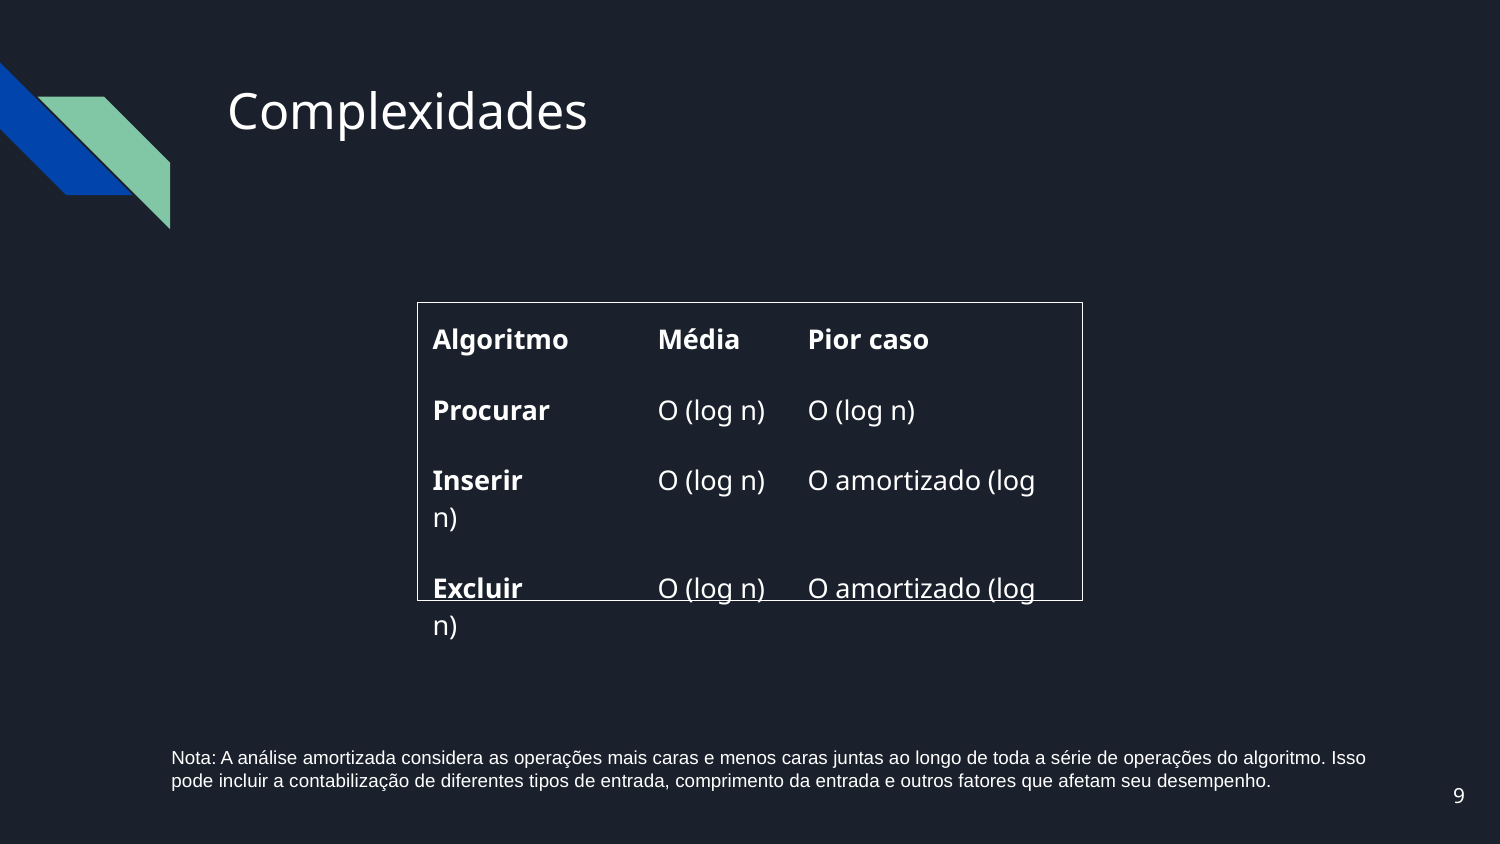

# Complexidades
Algoritmo 		Média 	Pior caso
Procurar 		O (log n) 	O (log n)
Inserir 		O (log n) 	O amortizado (log n)
Excluir 		O (log n) 	O amortizado (log n)
Nota: A análise amortizada considera as operações mais caras e menos caras juntas ao longo de toda a série de operações do algoritmo. Isso pode incluir a contabilização de diferentes tipos de entrada, comprimento da entrada e outros fatores que afetam seu desempenho.